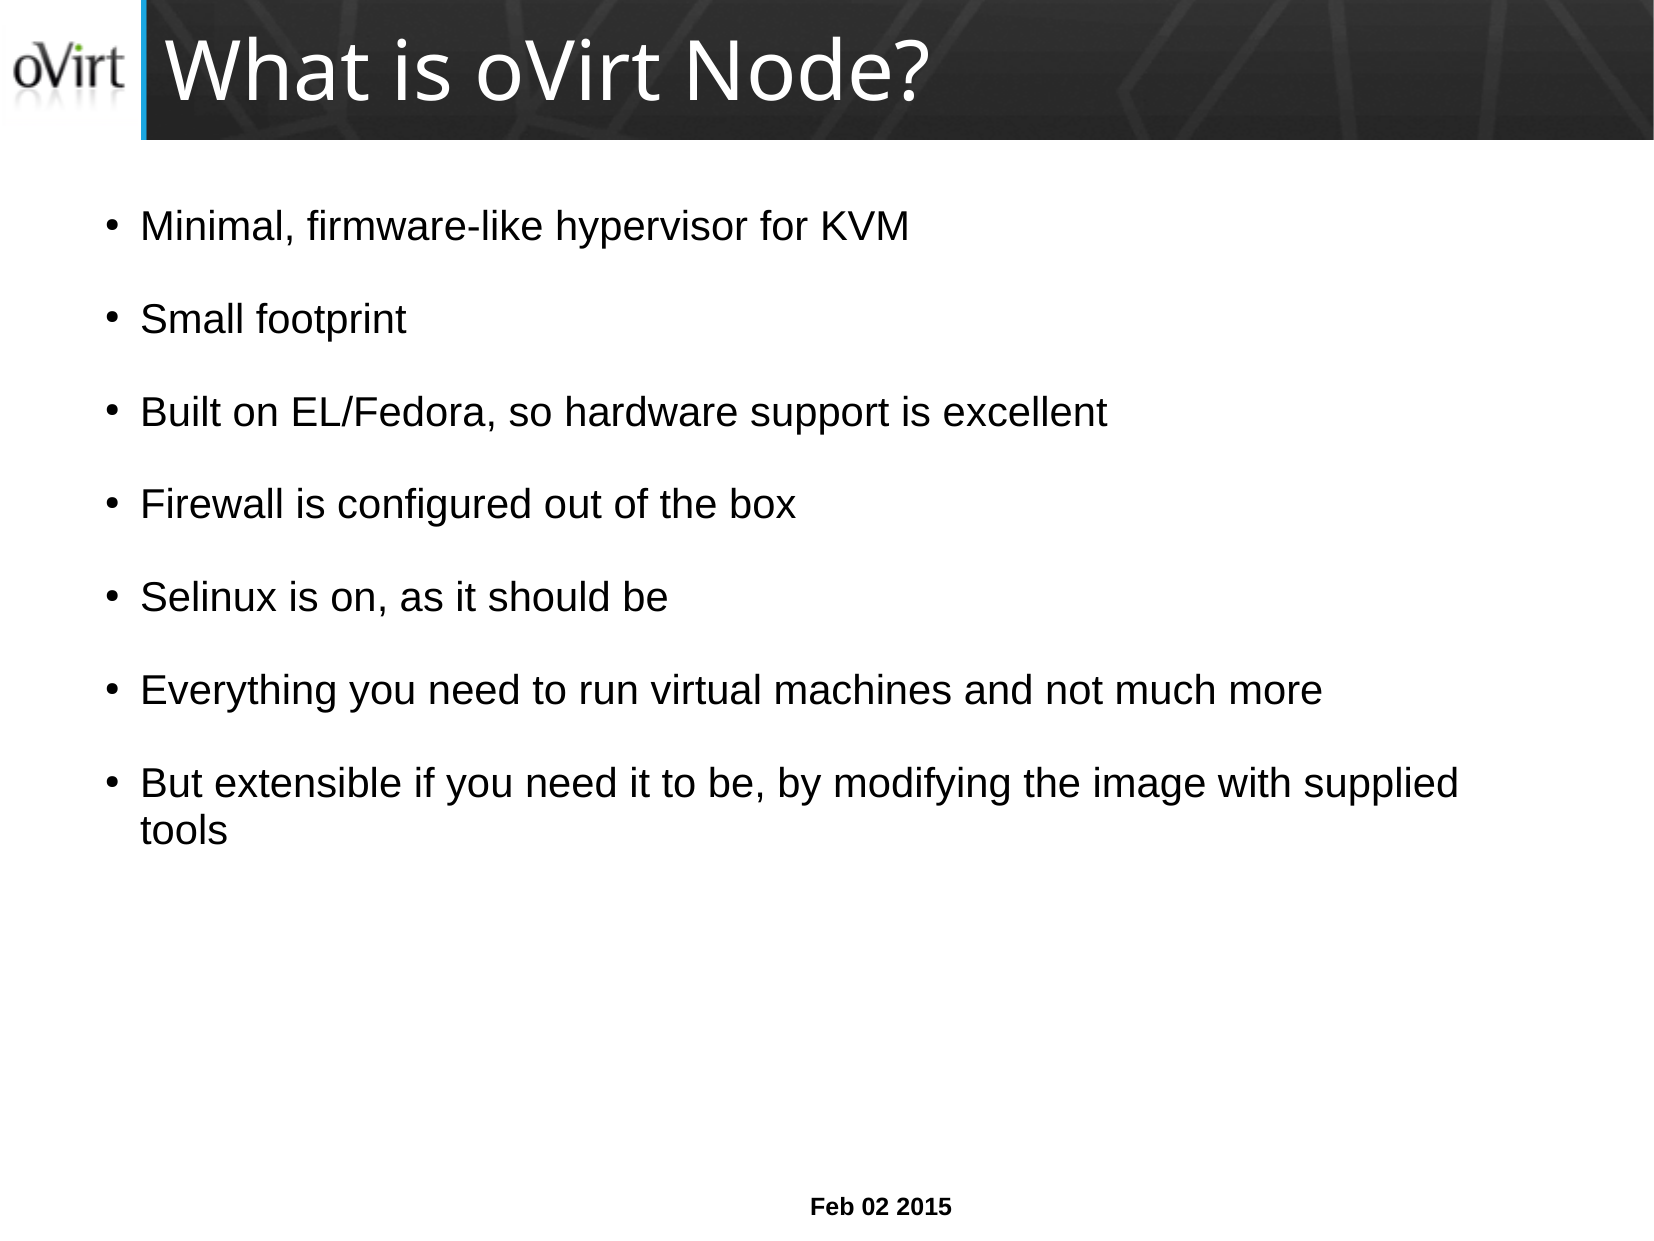

# What is oVirt Node?
Minimal, firmware-like hypervisor for KVM
Small footprint
Built on EL/Fedora, so hardware support is excellent
Firewall is configured out of the box
Selinux is on, as it should be
Everything you need to run virtual machines and not much more
But extensible if you need it to be, by modifying the image with supplied tools